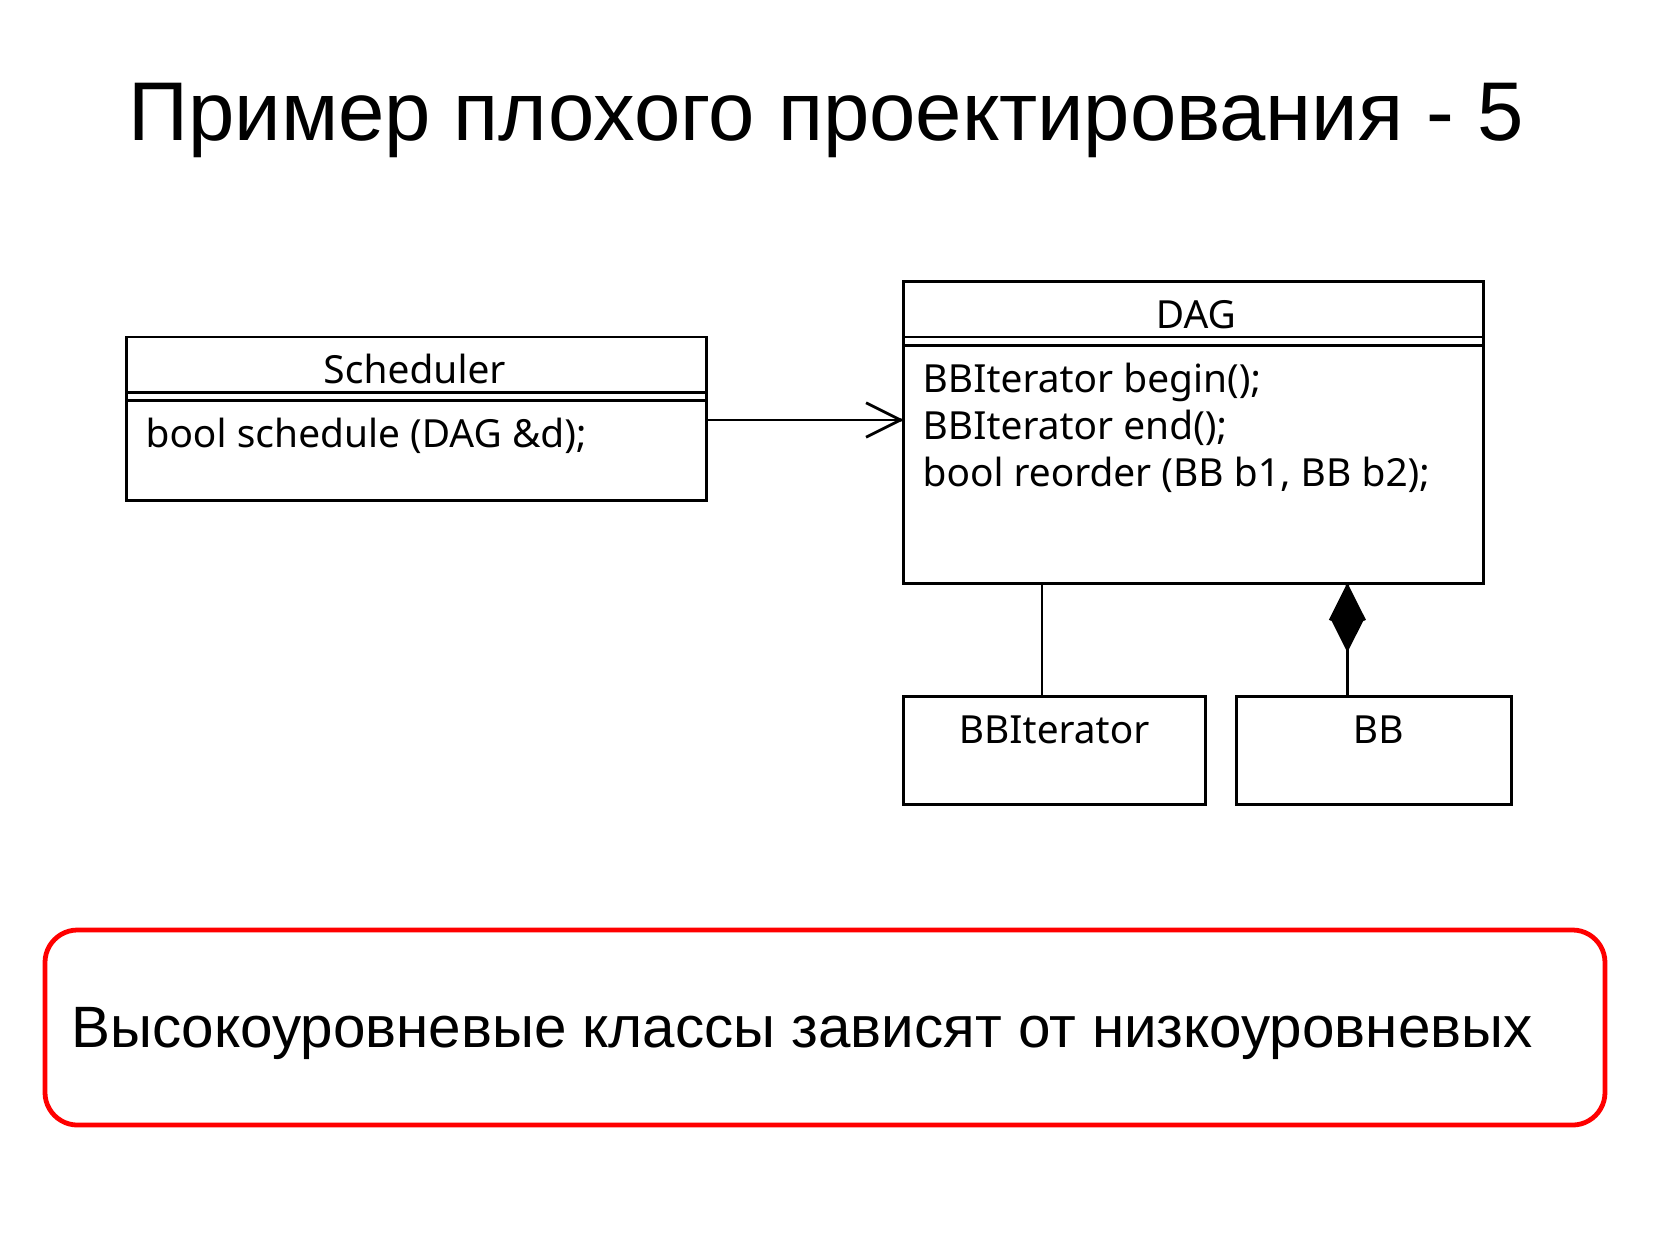

# Пример плохого проектирования - 5
Высокоуровневые классы зависят от низкоуровневых